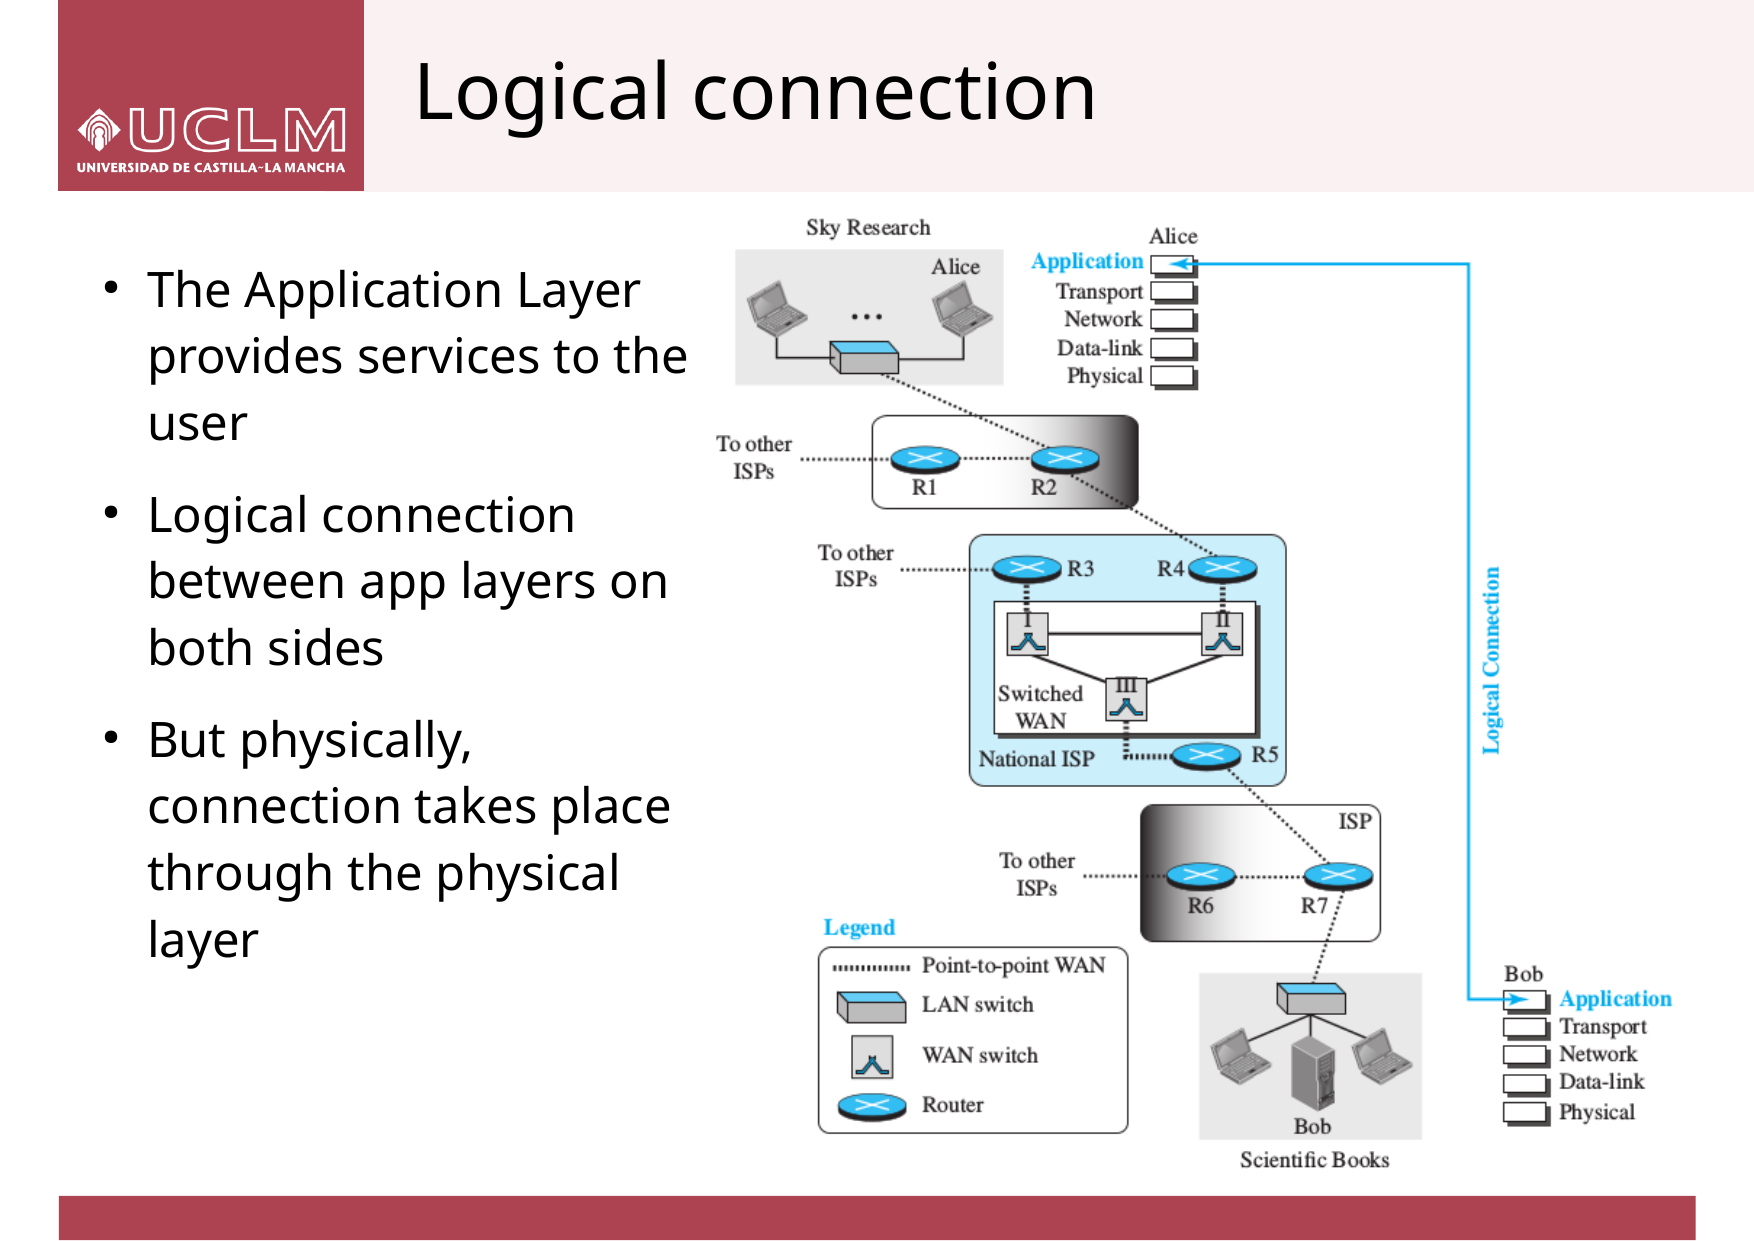

Logical connection
# The Application Layer provides services to the user
Logical connection between app layers on both sides
But physically, connection takes place through the physical layer